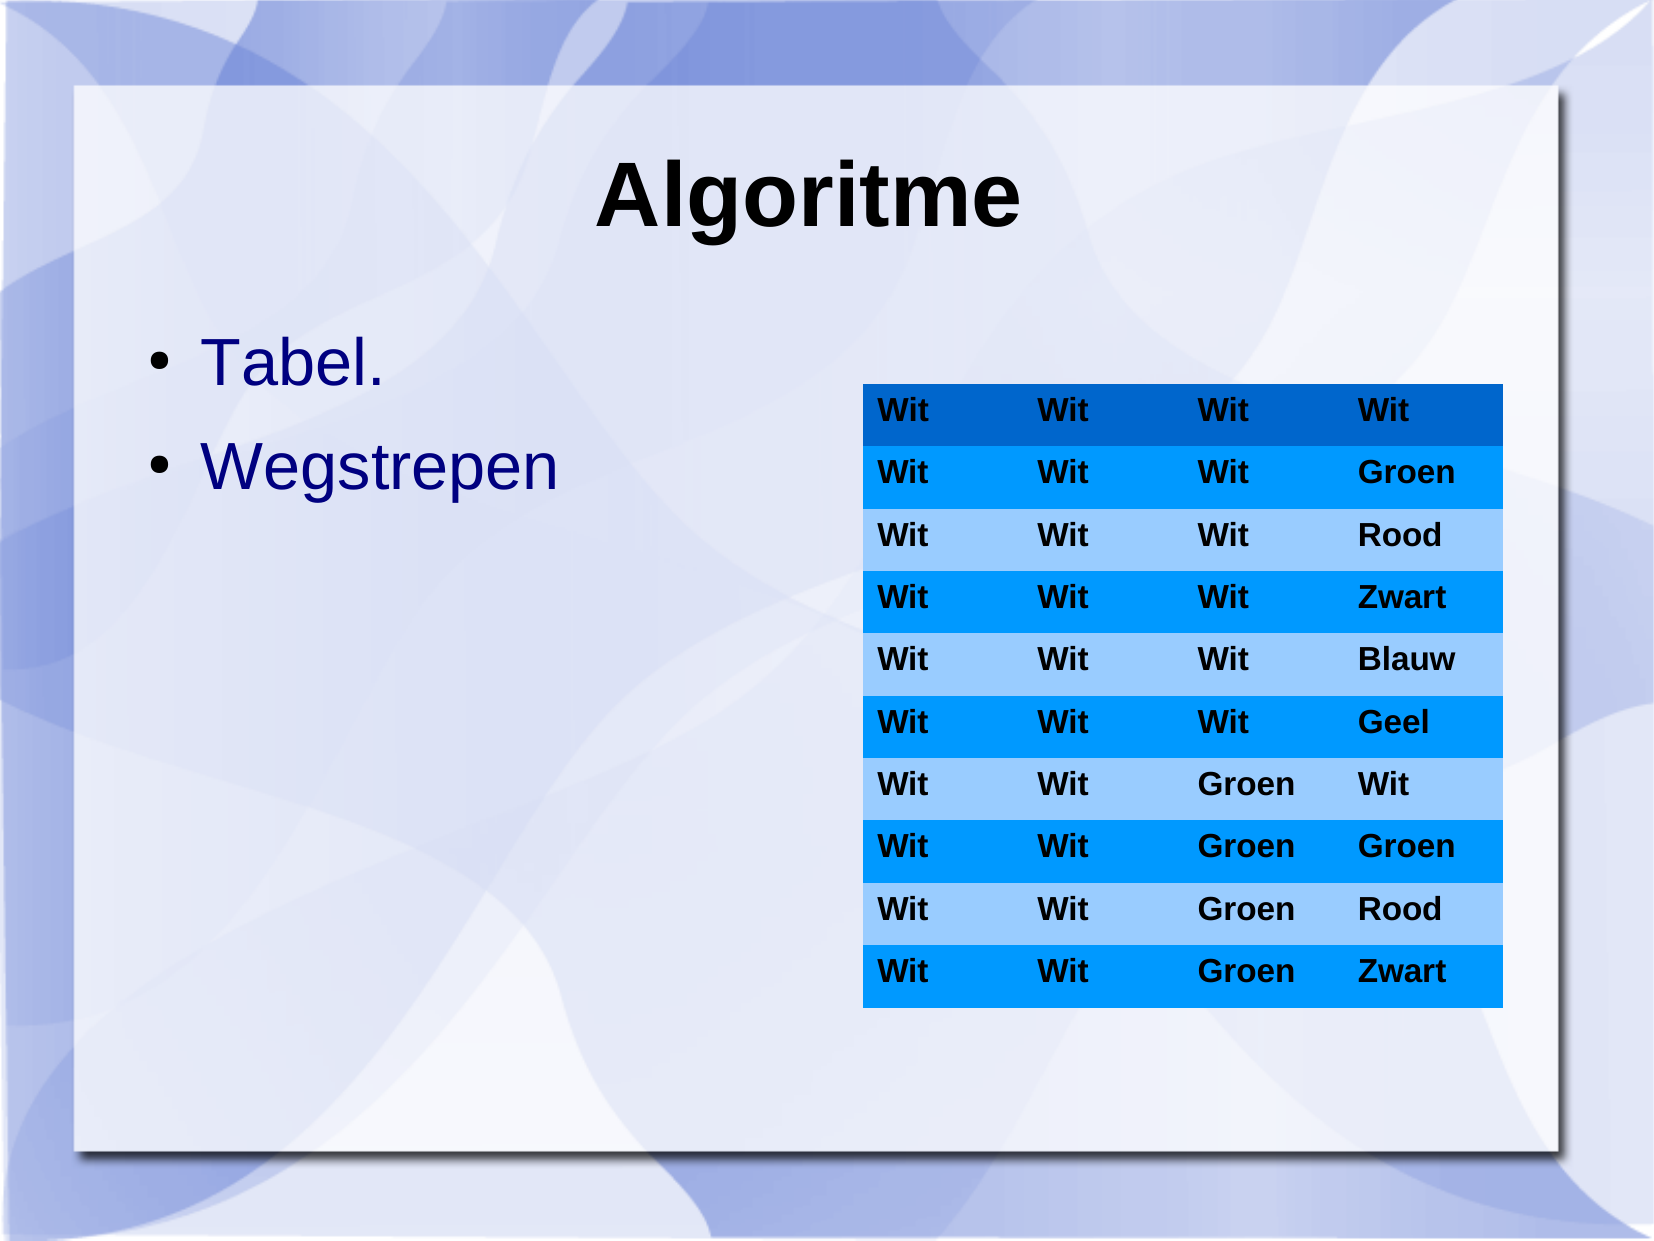

# Algoritme
Tabel.
Wegstrepen
| Wit | Wit | Wit | Wit |
| --- | --- | --- | --- |
| Wit | Wit | Wit | Groen |
| Wit | Wit | Wit | Rood |
| Wit | Wit | Wit | Zwart |
| Wit | Wit | Wit | Blauw |
| Wit | Wit | Wit | Geel |
| Wit | Wit | Groen | Wit |
| Wit | Wit | Groen | Groen |
| Wit | Wit | Groen | Rood |
| Wit | Wit | Groen | Zwart |